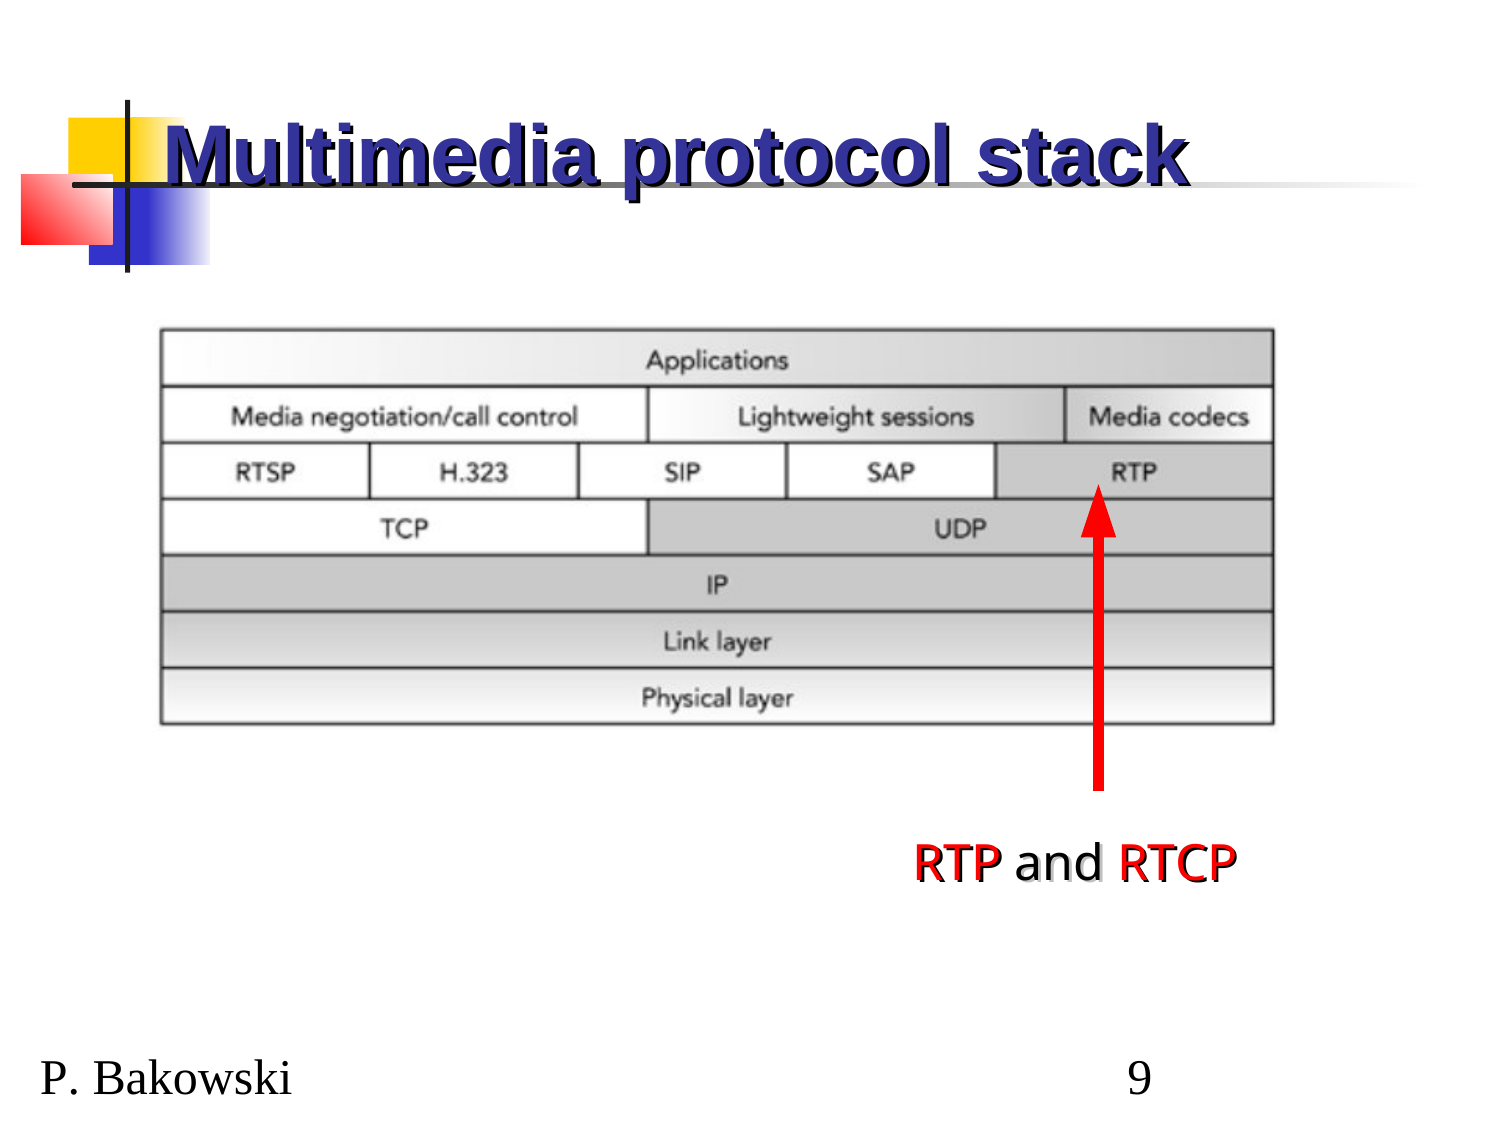

# Multimedia protocol stack
RTP and RTCP
P.Bakowski
9